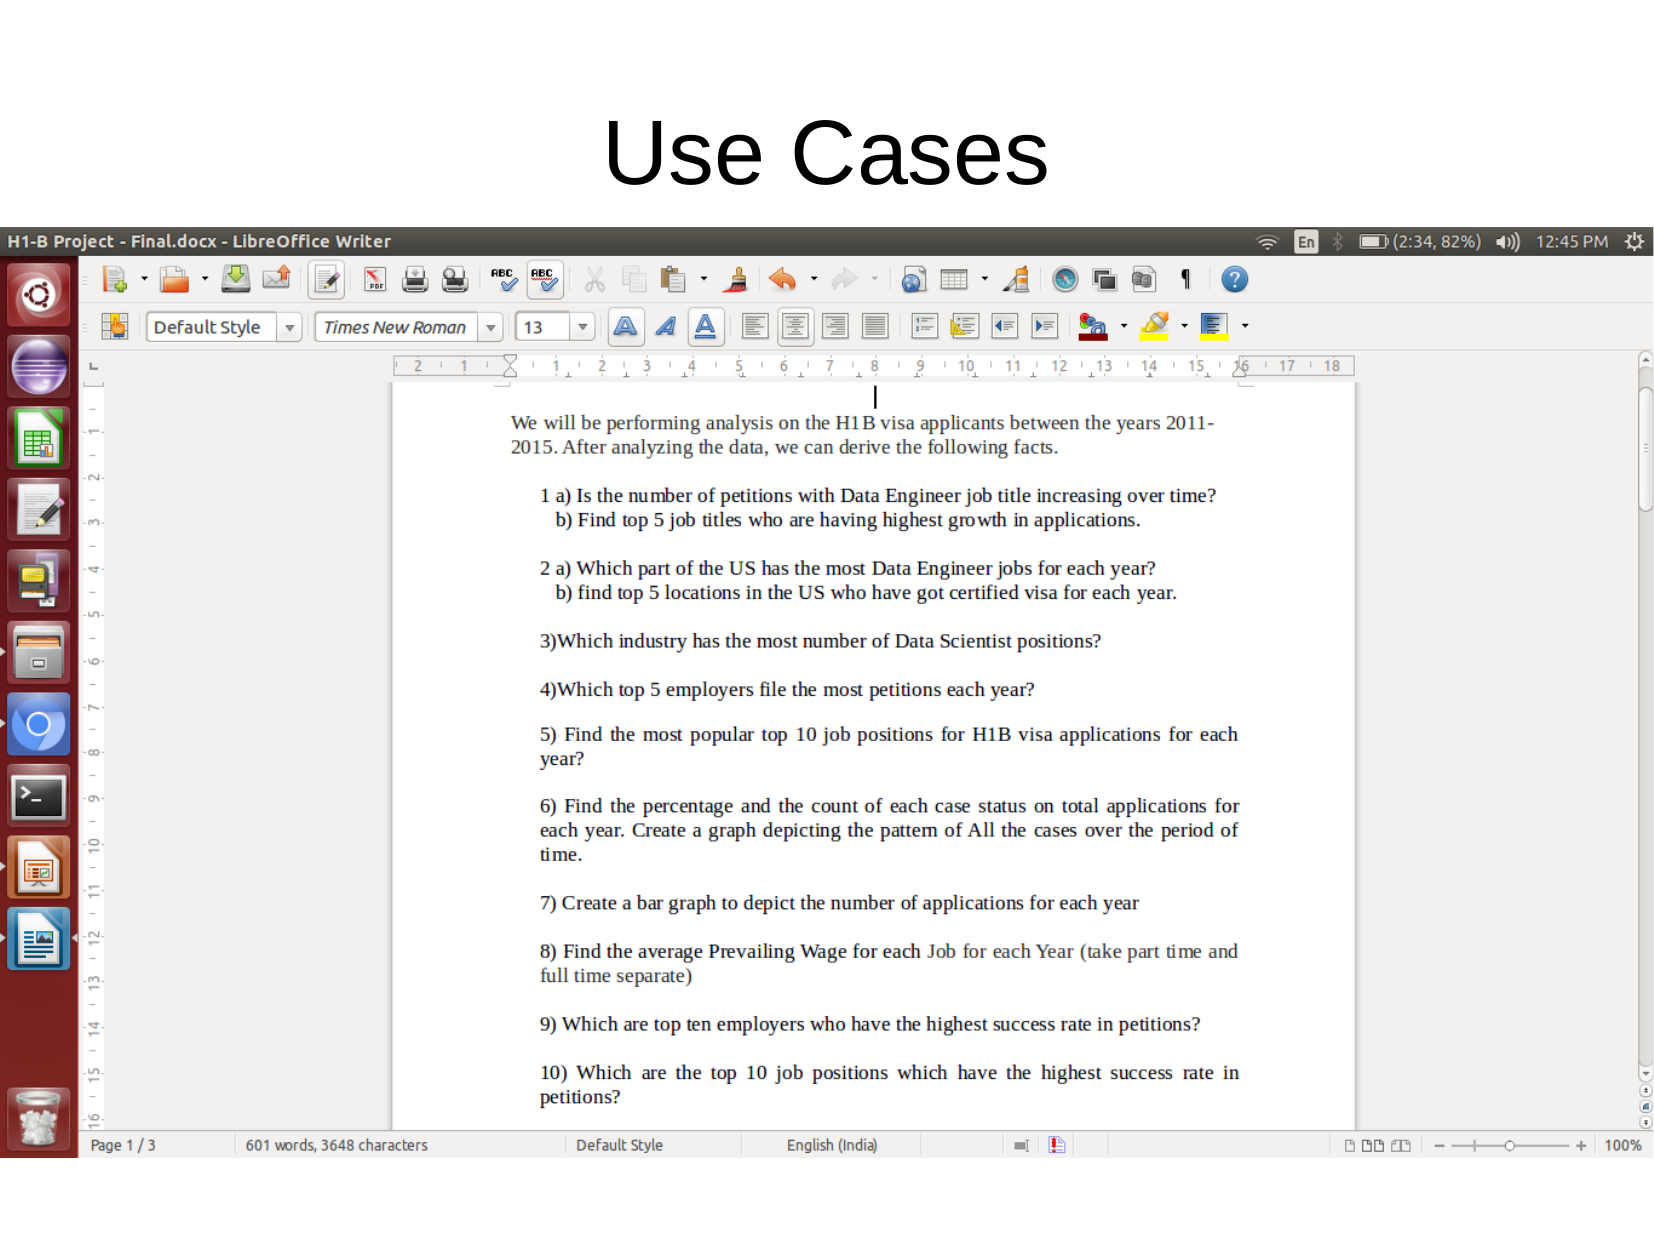

# Use Cases
Click to add Text